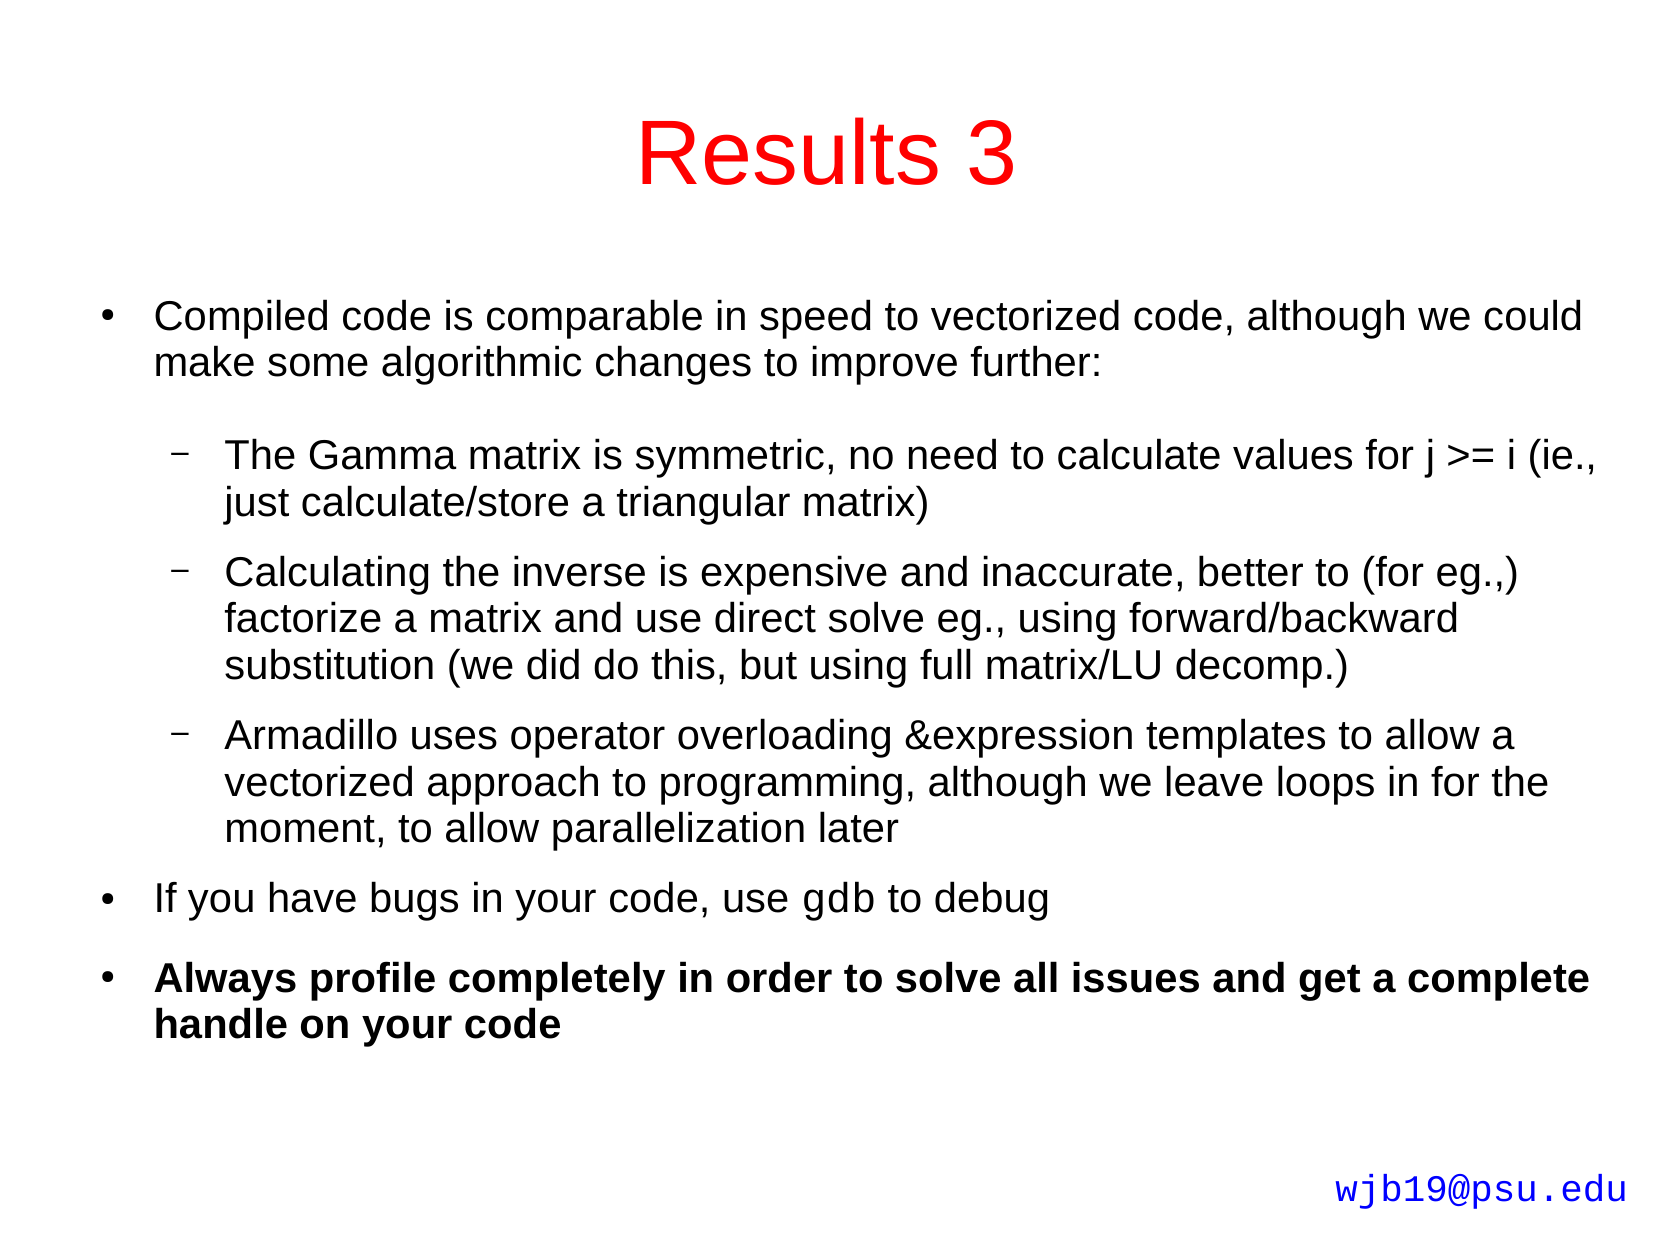

# Results 3
Compiled code is comparable in speed to vectorized code, although we could make some algorithmic changes to improve further:
The Gamma matrix is symmetric, no need to calculate values for j >= i (ie., just calculate/store a triangular matrix)
Calculating the inverse is expensive and inaccurate, better to (for eg.,) factorize a matrix and use direct solve eg., using forward/backward substitution (we did do this, but using full matrix/LU decomp.)
Armadillo uses operator overloading &expression templates to allow a vectorized approach to programming, although we leave loops in for the moment, to allow parallelization later
If you have bugs in your code, use gdb to debug
Always profile completely in order to solve all issues and get a complete handle on your code
wjb19@psu.edu